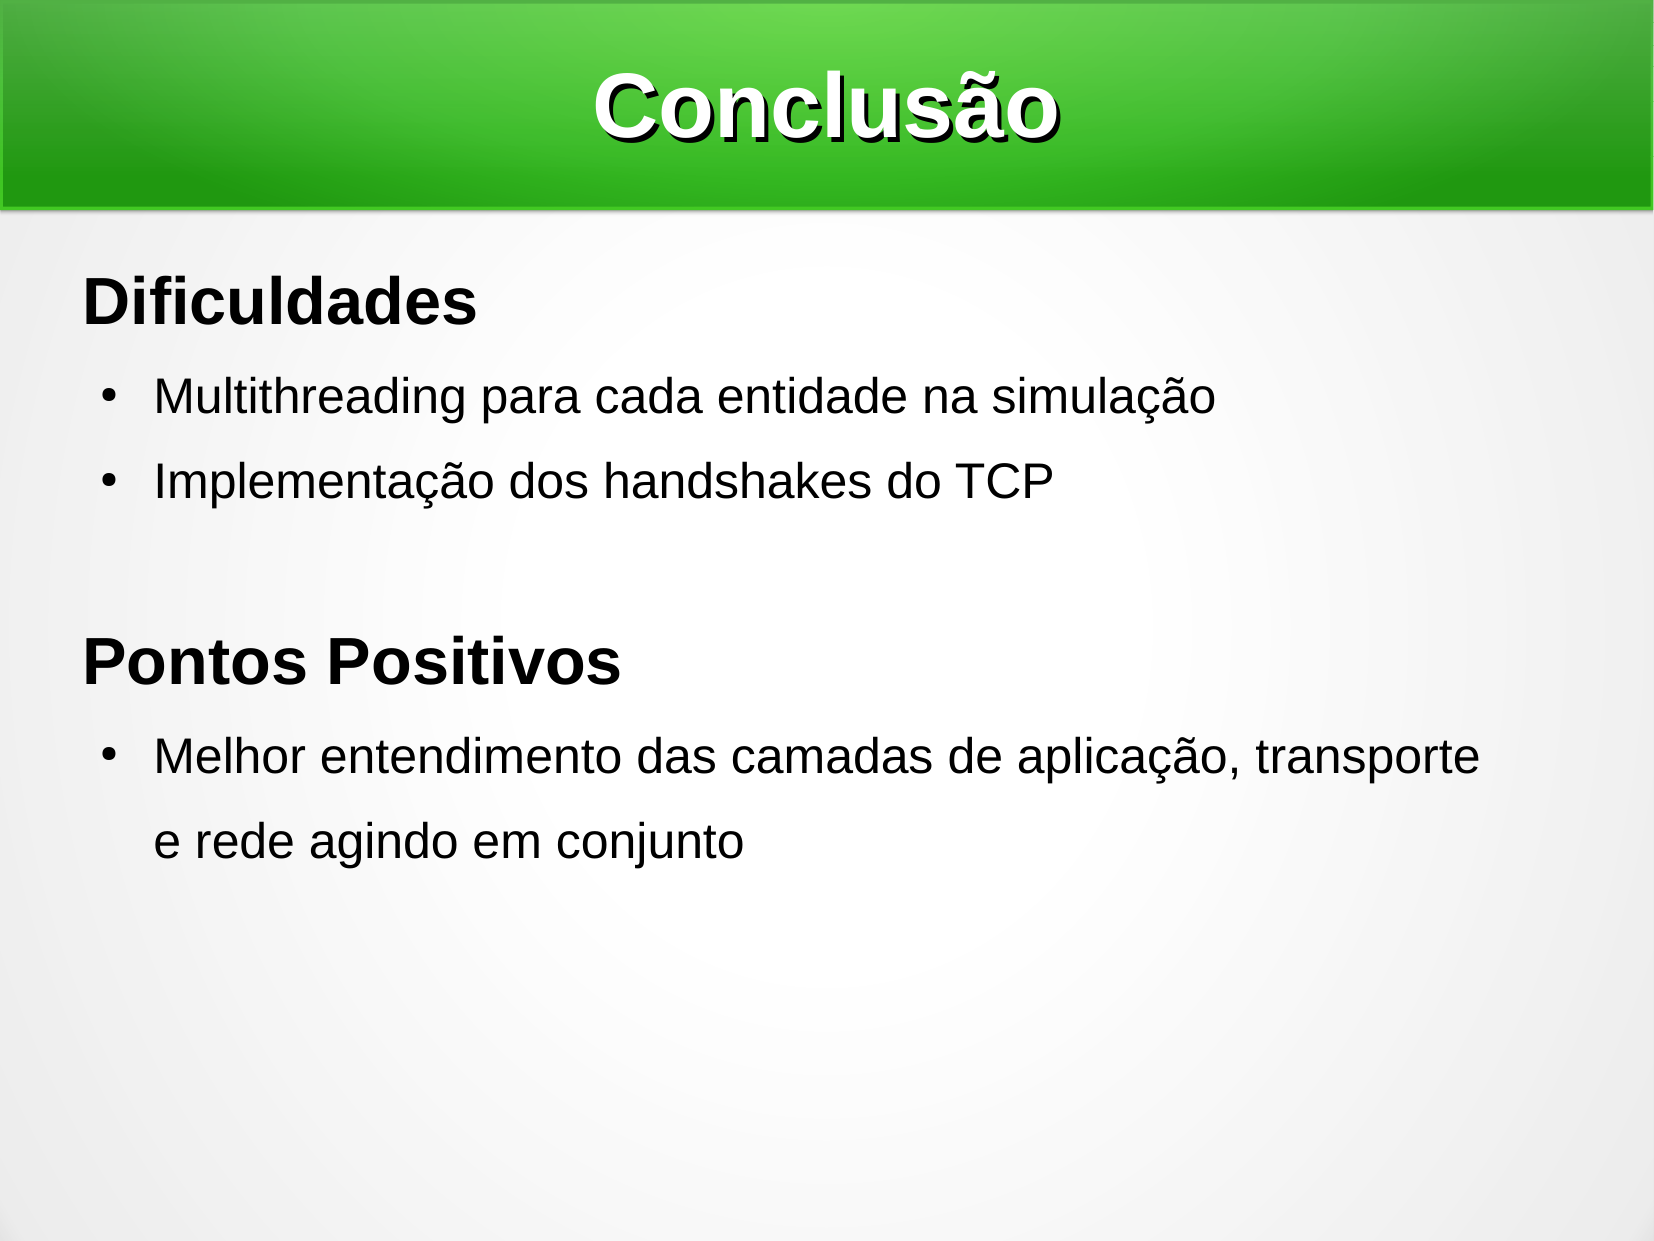

# Conclusão
Dificuldades
Multithreading para cada entidade na simulação
Implementação dos handshakes do TCP
Pontos Positivos
Melhor entendimento das camadas de aplicação, transporte
e rede agindo em conjunto